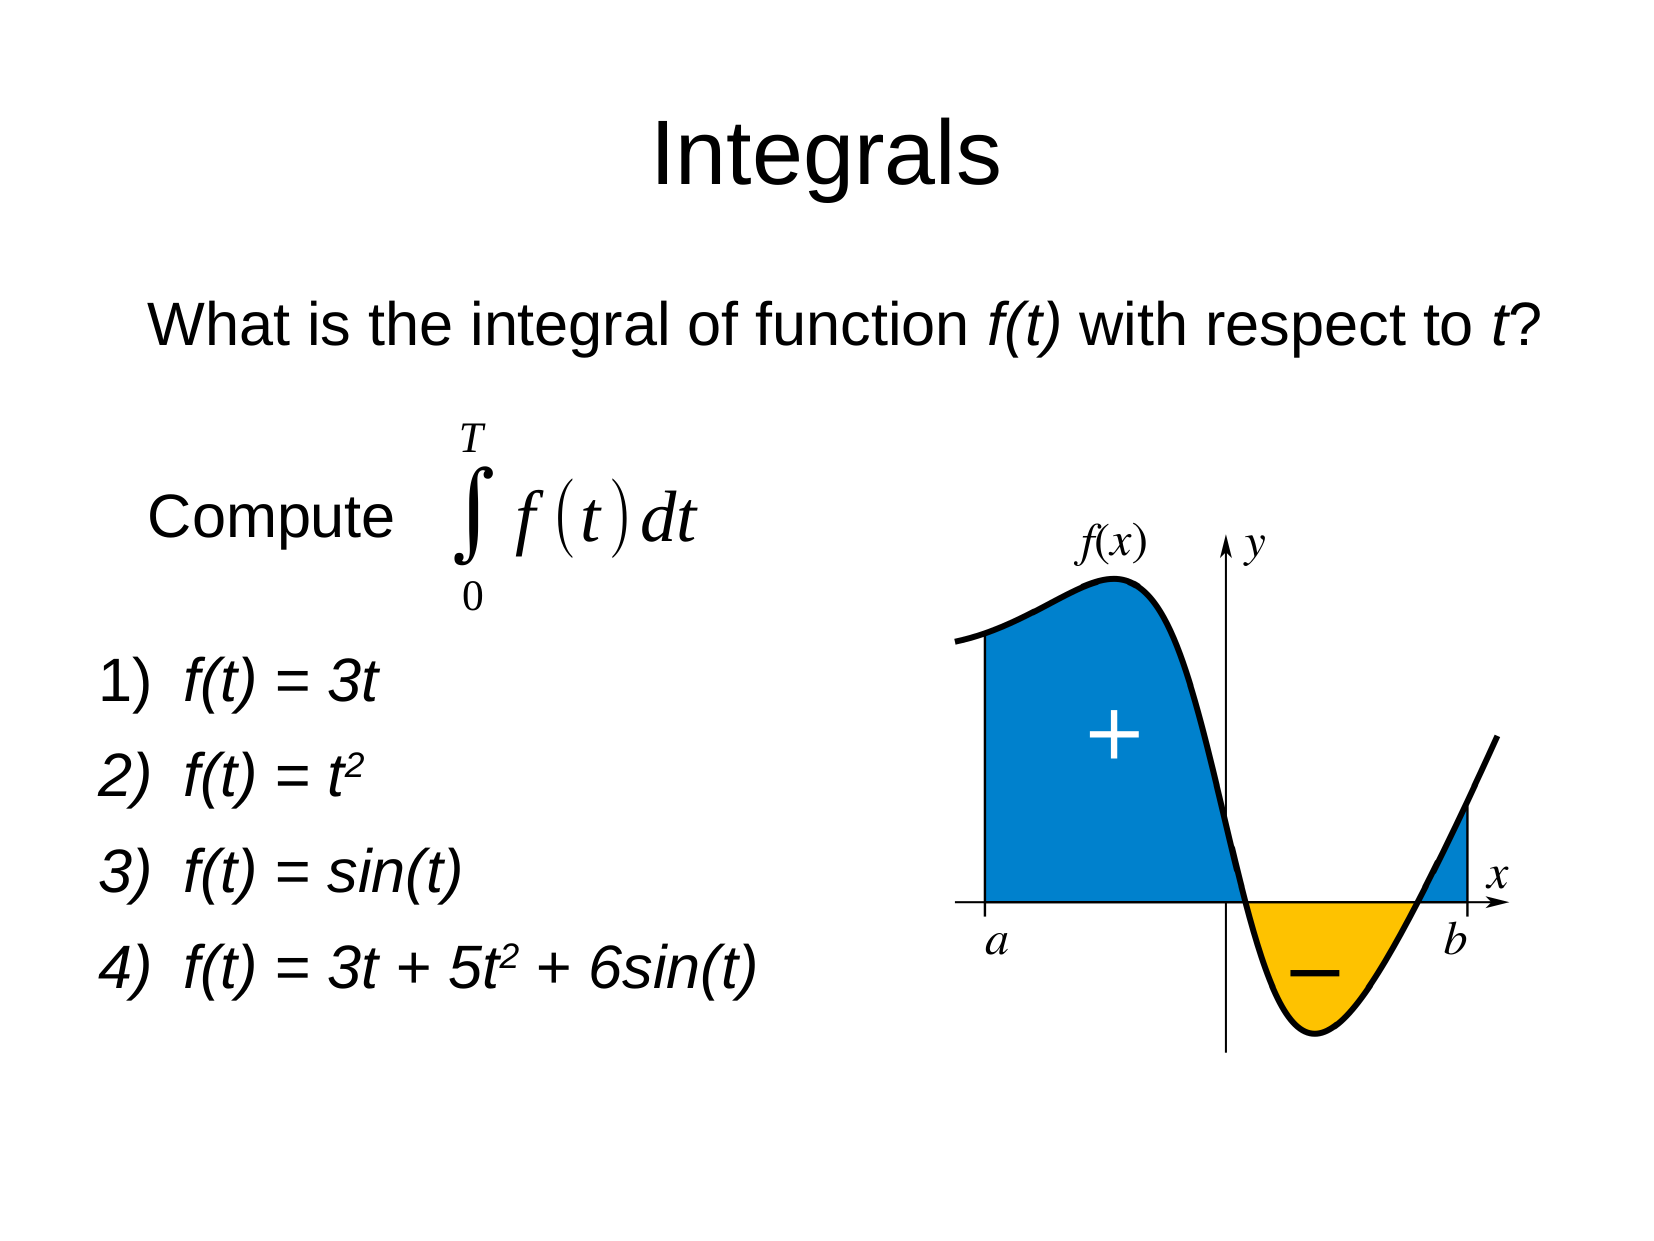

# Integrals
What is the integral of function f(t) with respect to t?
Compute
 f(t) = 3t
 f(t) = t2
 f(t) = sin(t)
 f(t) = 3t + 5t2 + 6sin(t)